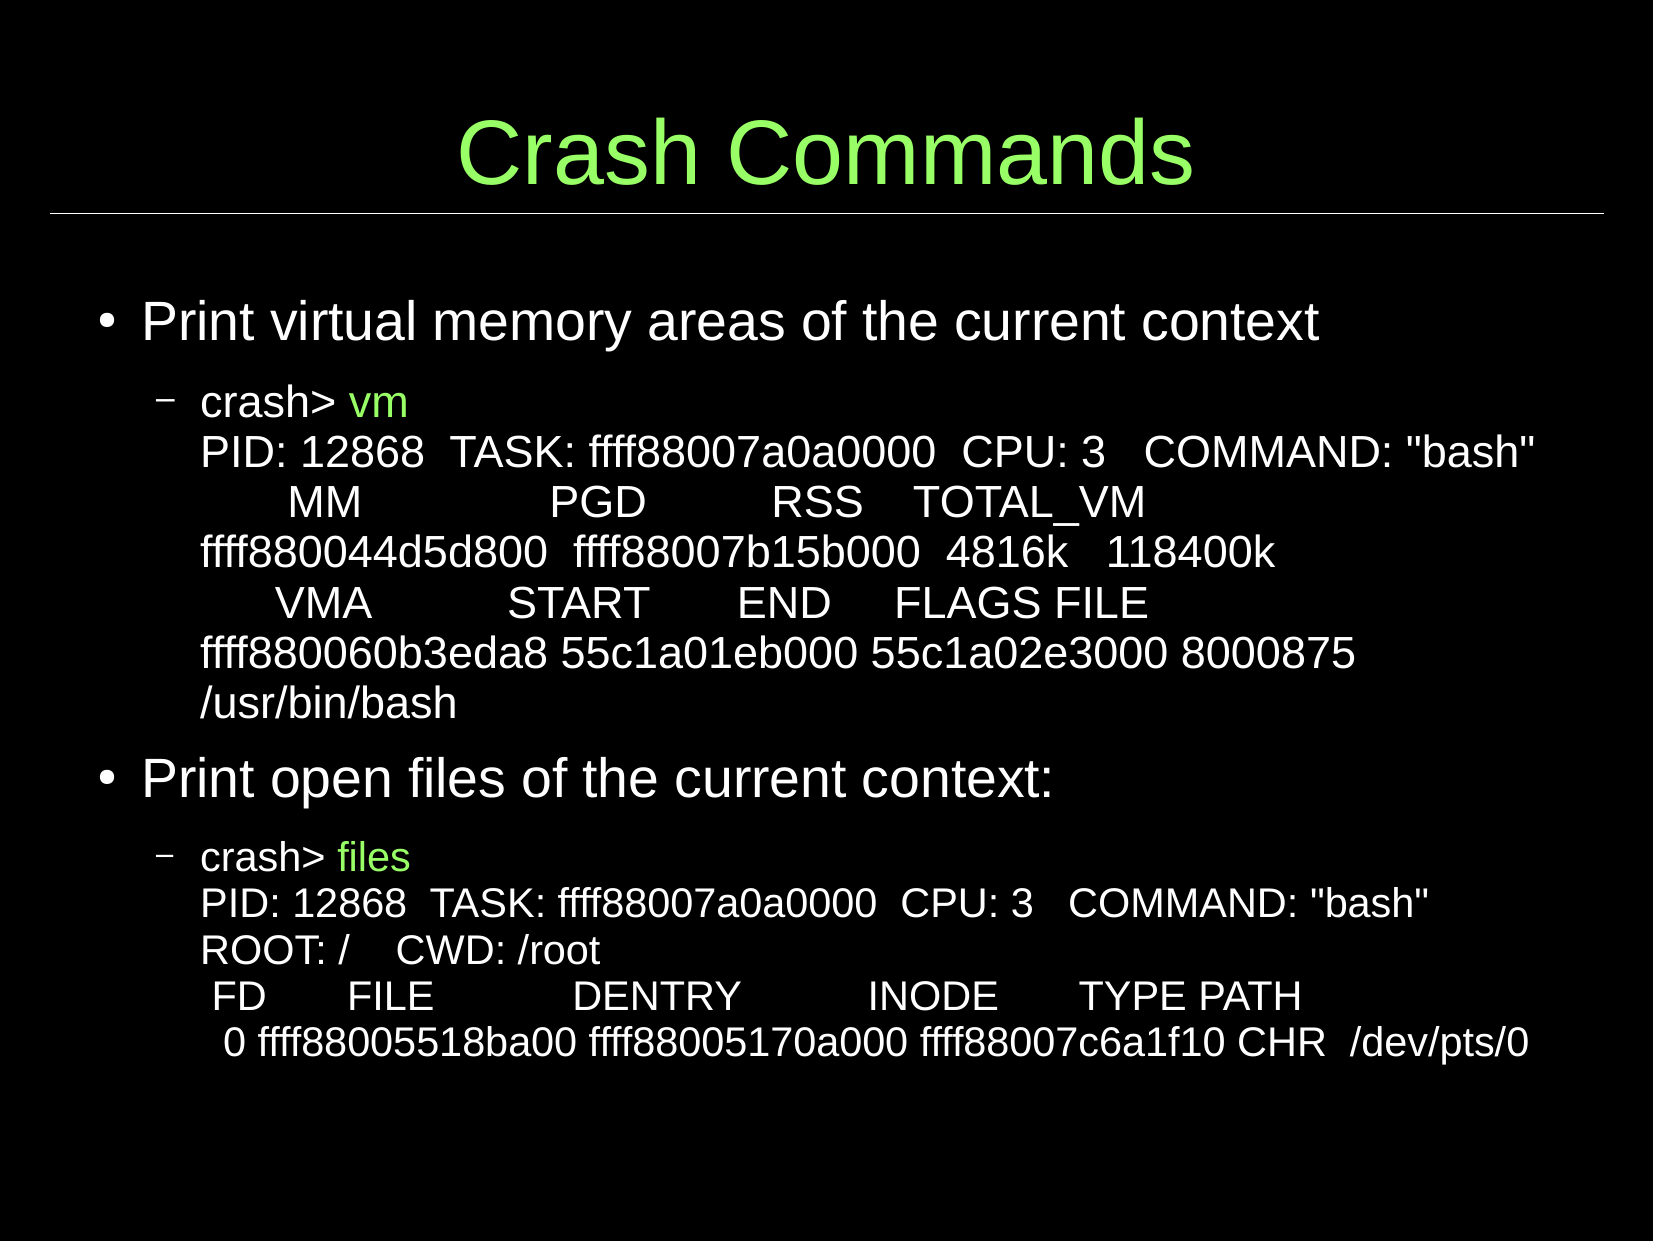

# Crash Commands
Print virtual memory areas of the current context
crash> vm
PID: 12868 TASK: ffff88007a0a0000 CPU: 3 COMMAND: "bash"
 MM PGD RSS TOTAL_VM
ffff880044d5d800 ffff88007b15b000 4816k 118400k
 VMA START END FLAGS FILE
ffff880060b3eda8 55c1a01eb000 55c1a02e3000 8000875 /usr/bin/bash
Print open files of the current context:
crash> files
PID: 12868 TASK: ffff88007a0a0000 CPU: 3 COMMAND: "bash"
ROOT: / CWD: /root
 FD FILE DENTRY INODE TYPE PATH
 0 ffff88005518ba00 ffff88005170a000 ffff88007c6a1f10 CHR /dev/pts/0